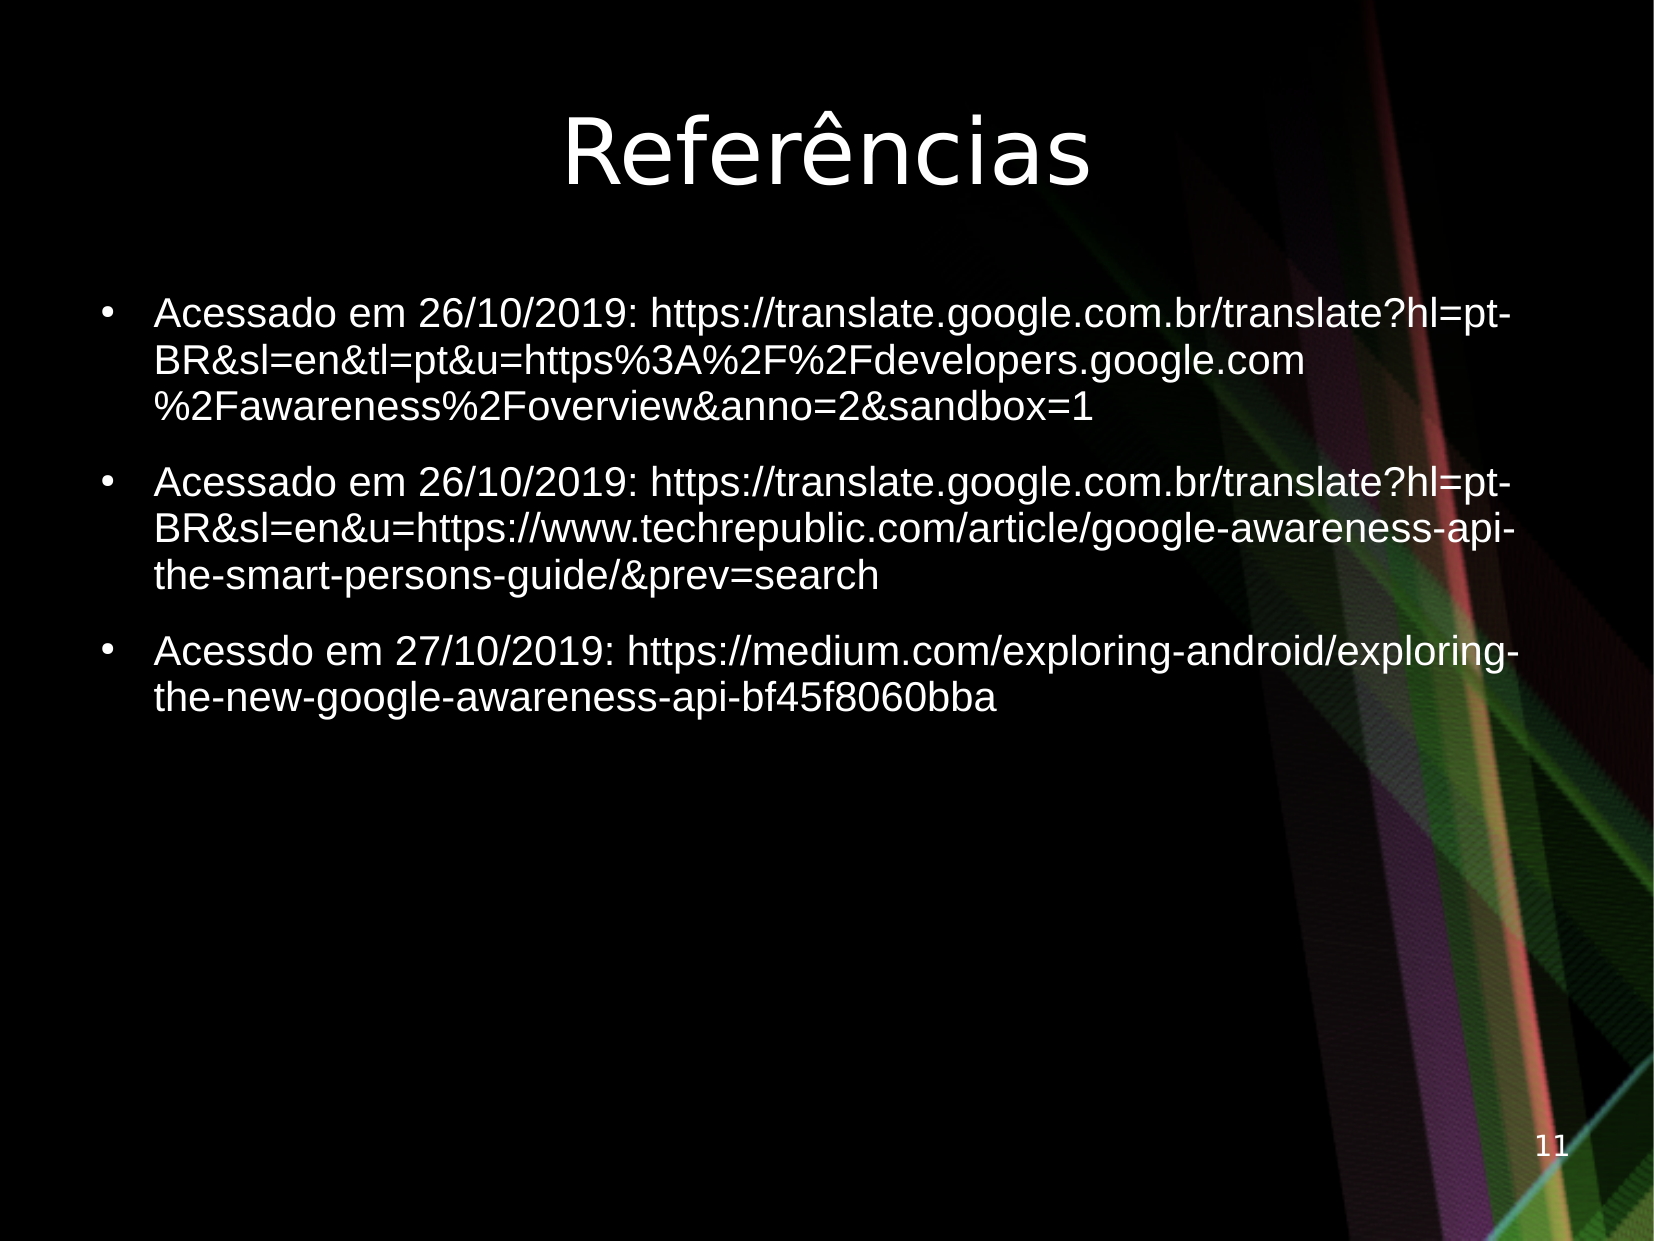

# Referências
Acessado em 26/10/2019: https://translate.google.com.br/translate?hl=pt-BR&sl=en&tl=pt&u=https%3A%2F%2Fdevelopers.google.com%2Fawareness%2Foverview&anno=2&sandbox=1
Acessado em 26/10/2019: https://translate.google.com.br/translate?hl=pt-BR&sl=en&u=https://www.techrepublic.com/article/google-awareness-api-the-smart-persons-guide/&prev=search
Acessdo em 27/10/2019: https://medium.com/exploring-android/exploring-the-new-google-awareness-api-bf45f8060bba
11